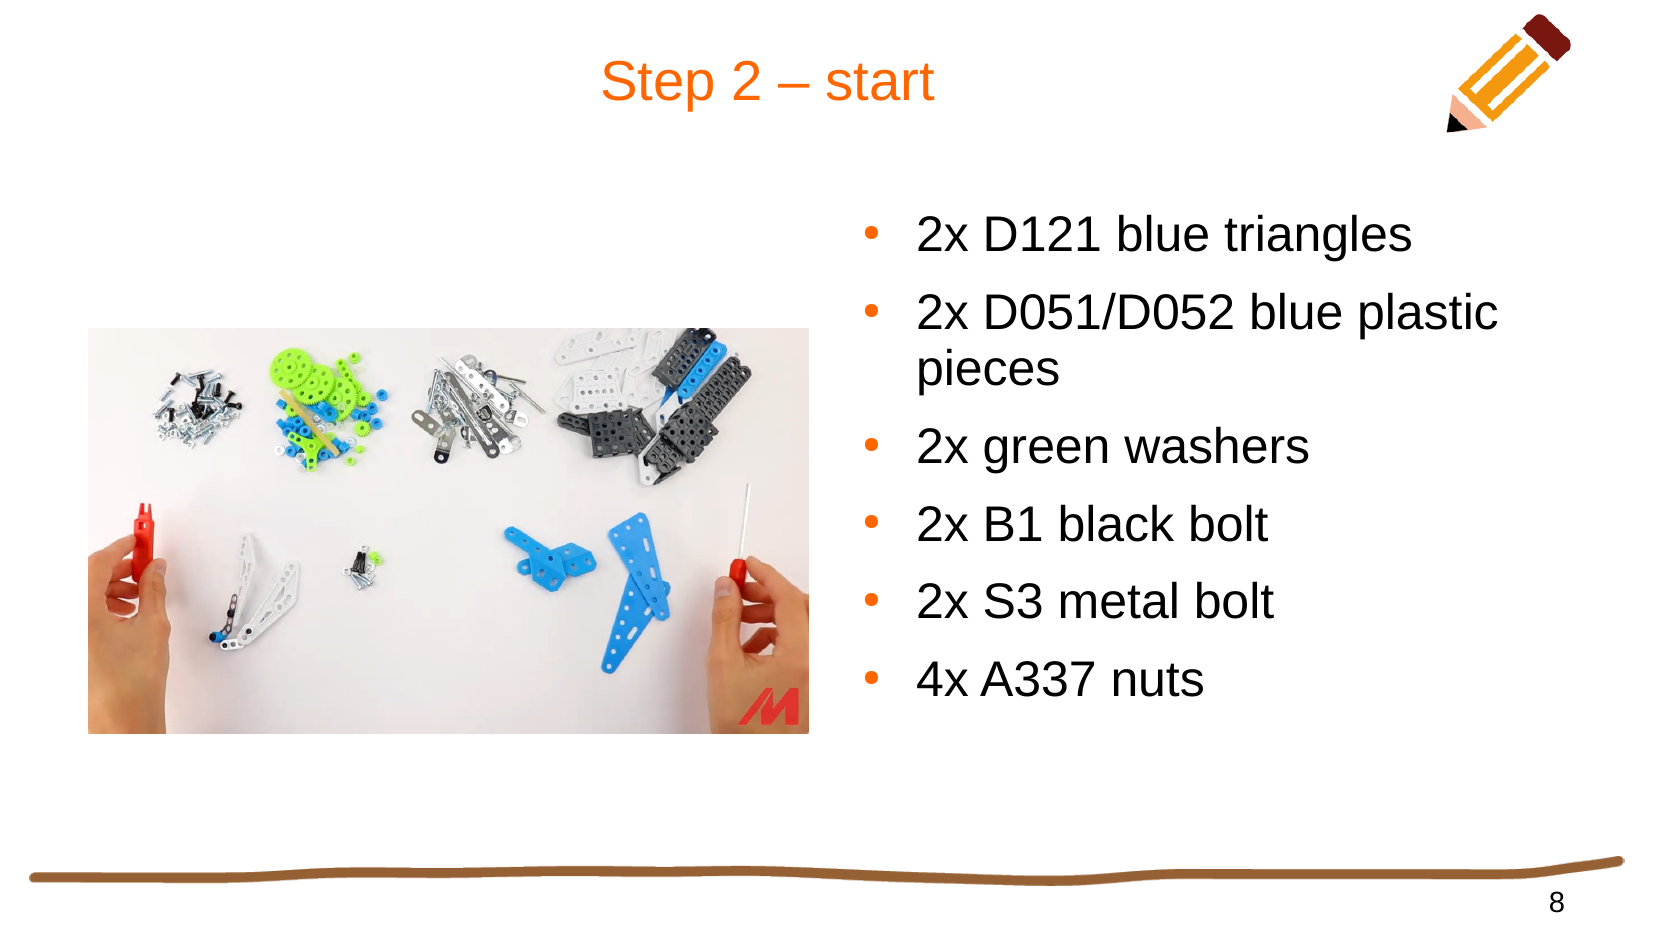

# Step 2 – start
2x D121 blue triangles
2x D051/D052 blue plastic pieces
2x green washers
2x B1 black bolt
2x S3 metal bolt
4x A337 nuts
8